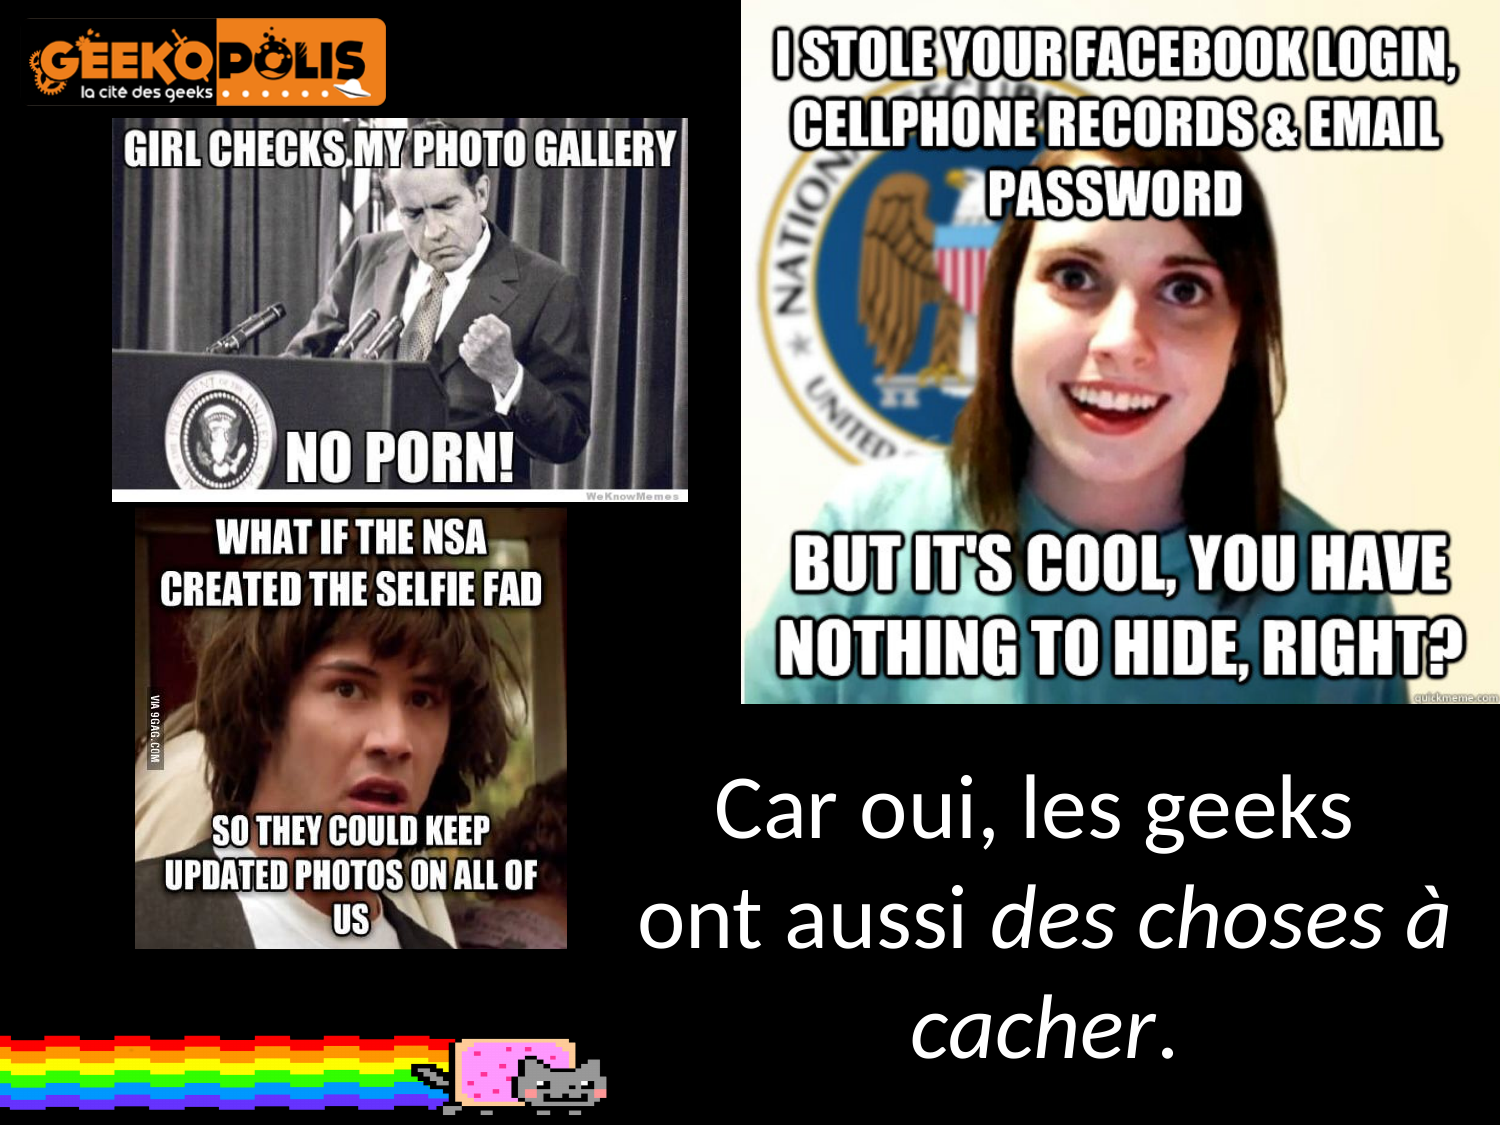

Car oui, les geeks
ont aussi des choses à cacher.